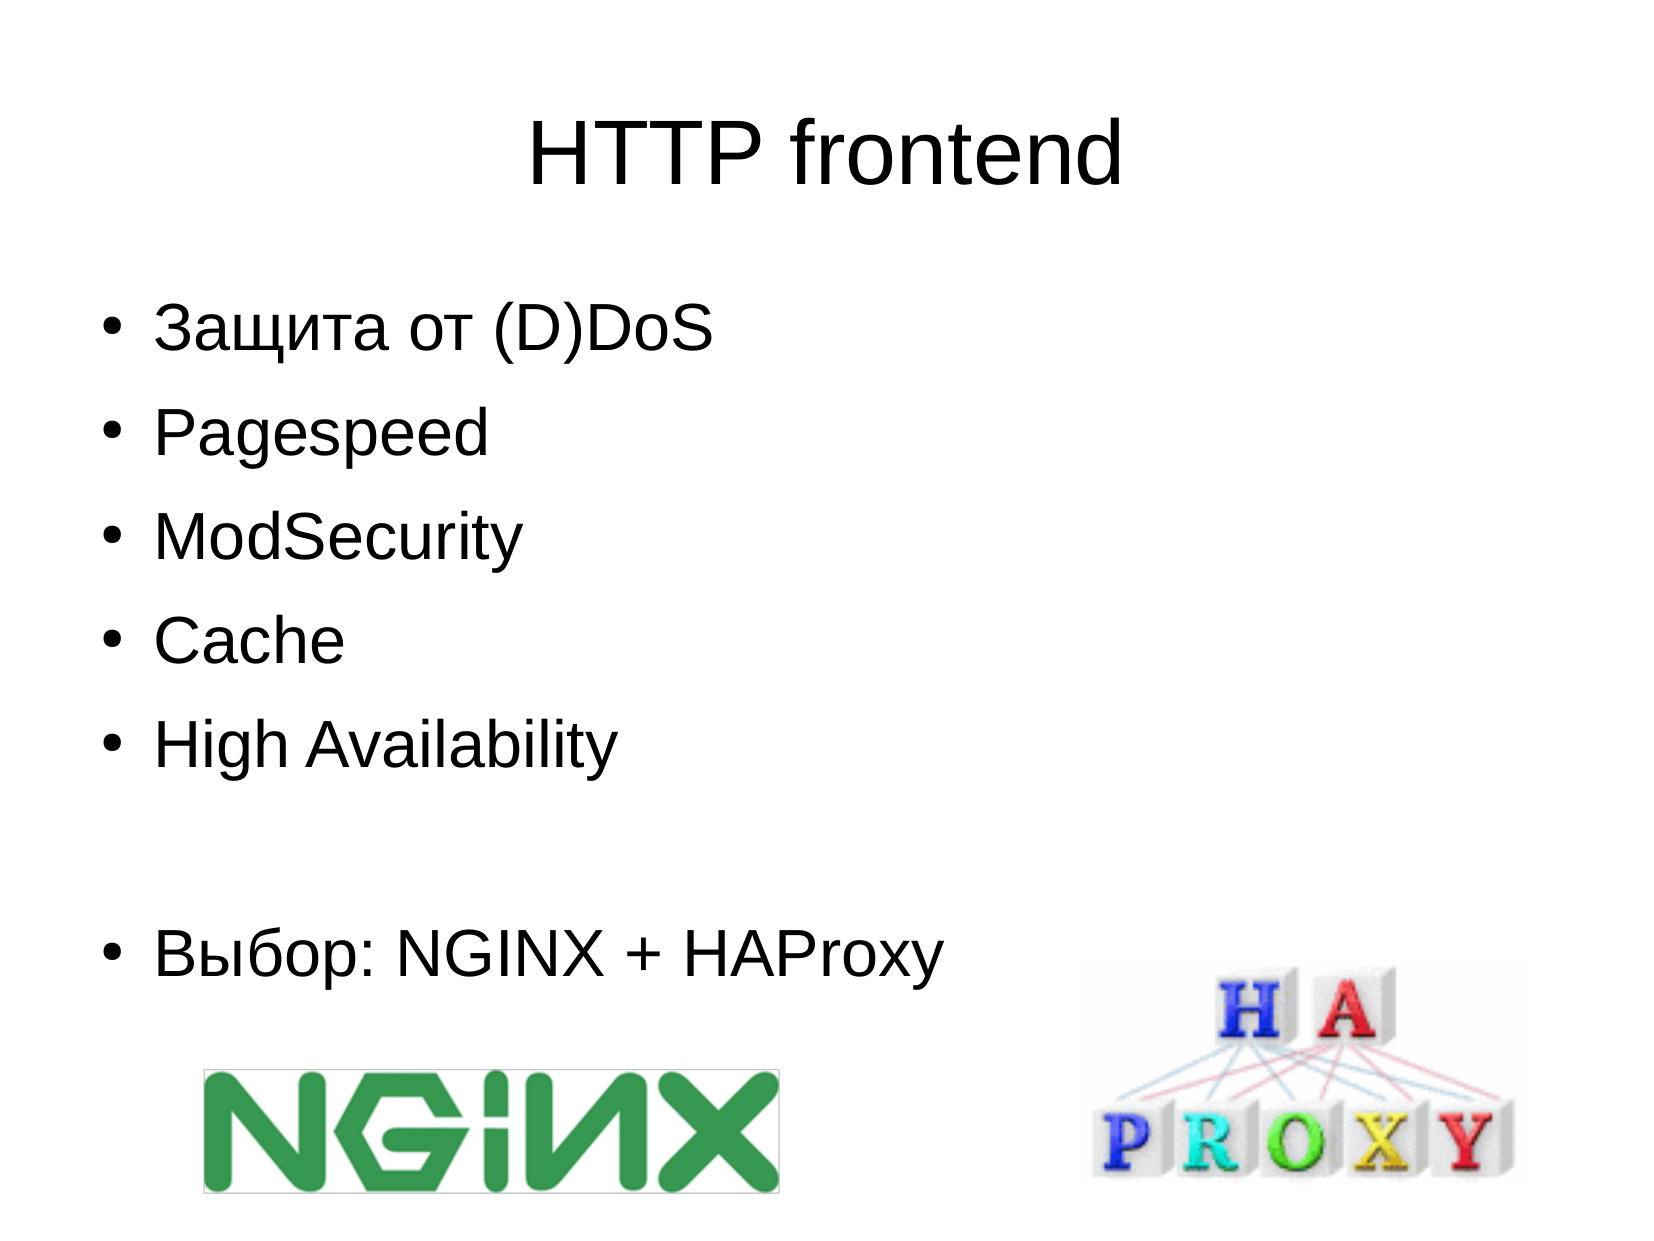

# HTTP frontend
Защита от (D)DoS
Pagespeed
ModSecurity
Cache
High Availability
Выбор: NGINX + HAProxy